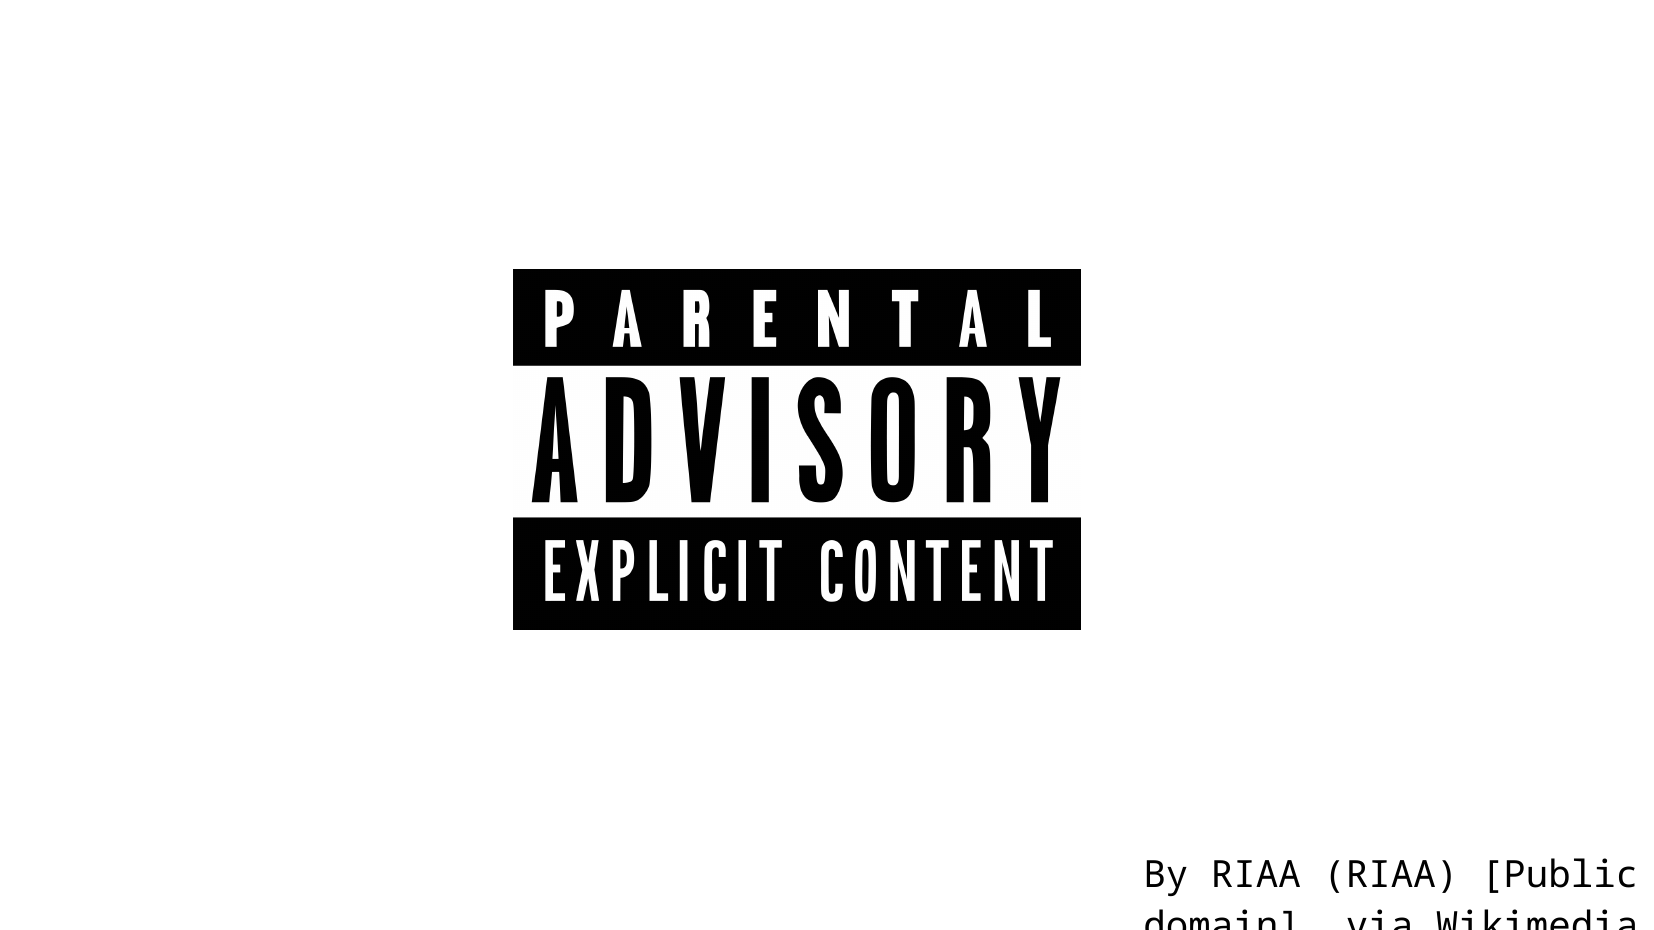

By RIAA (RIAA) [Public domain], via Wikimedia Commons